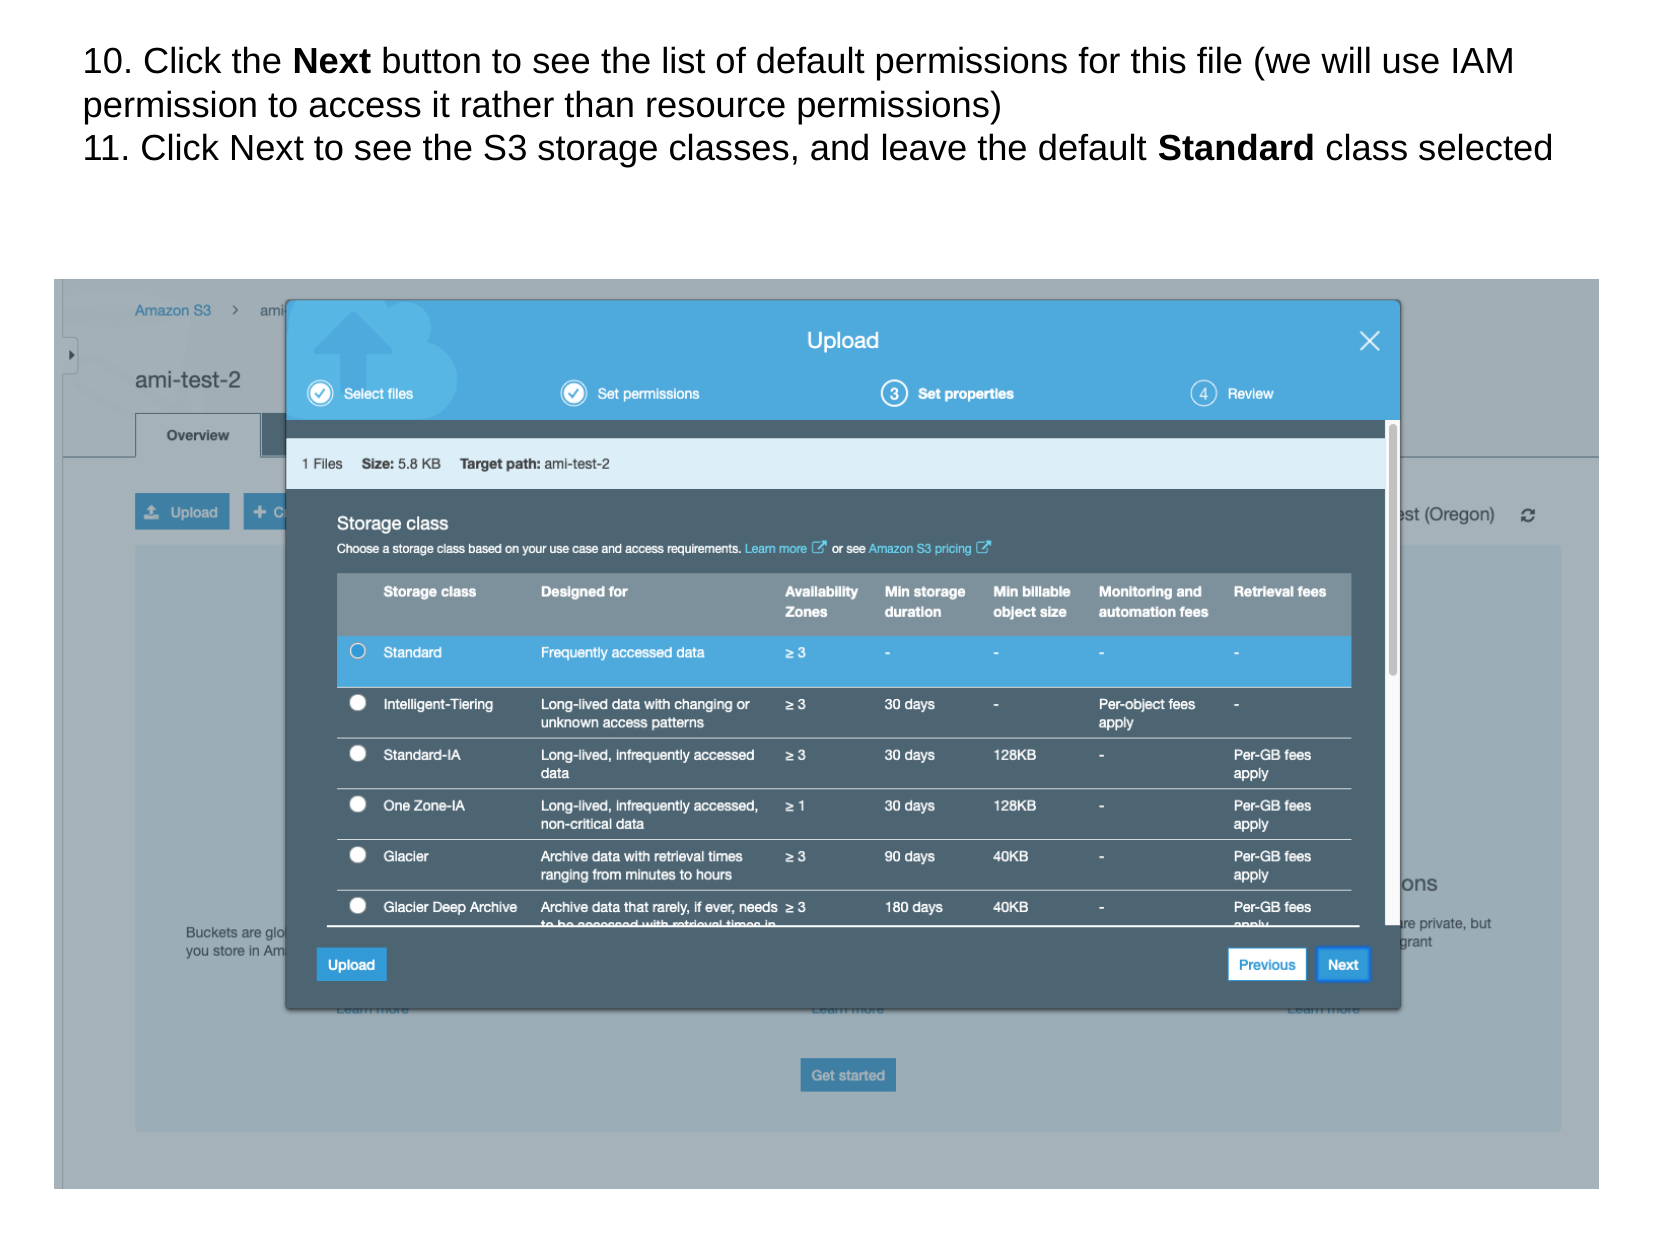

# 10. Click the Next button to see the list of default permissions for this file (we will use IAM permission to access it rather than resource permissions)
11. Click Next to see the S3 storage classes, and leave the default Standard class selected